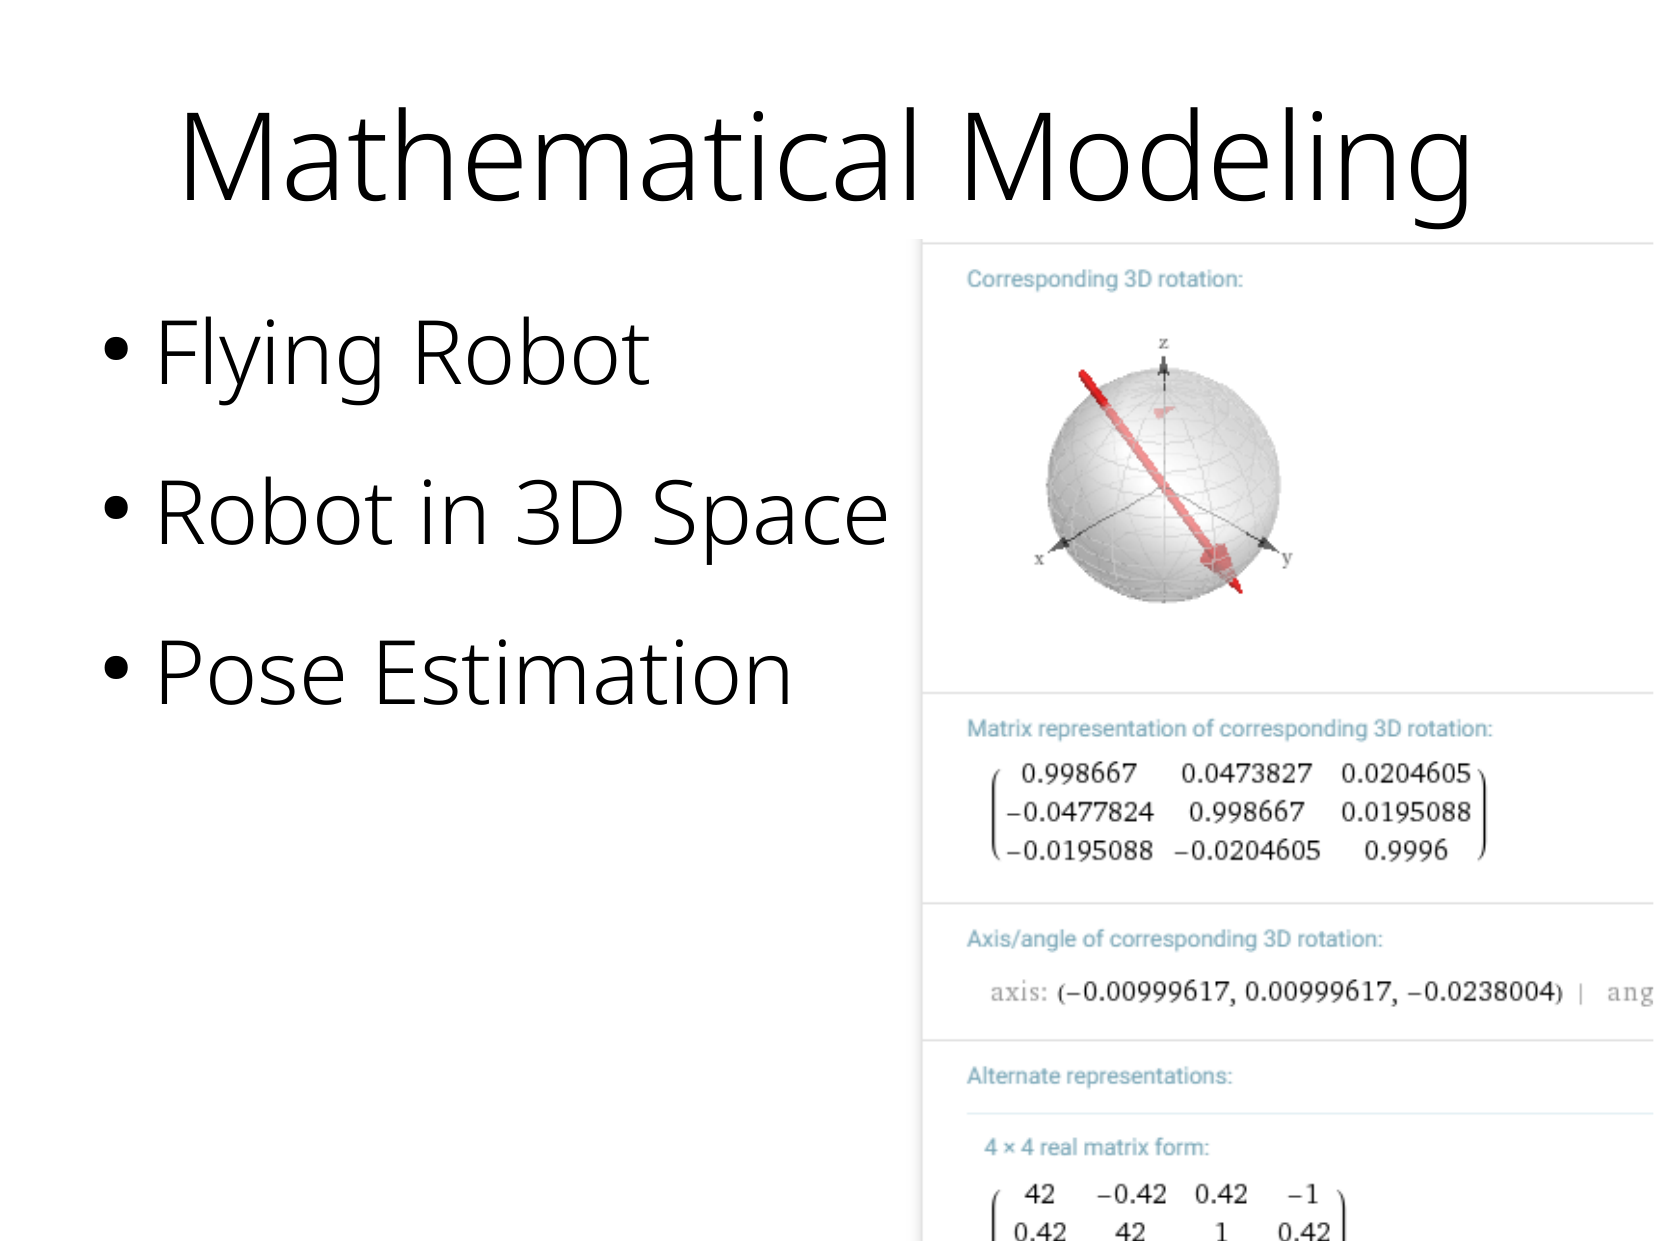

# Mathematical Modeling
Flying Robot
Robot in 3D Space
Pose Estimation